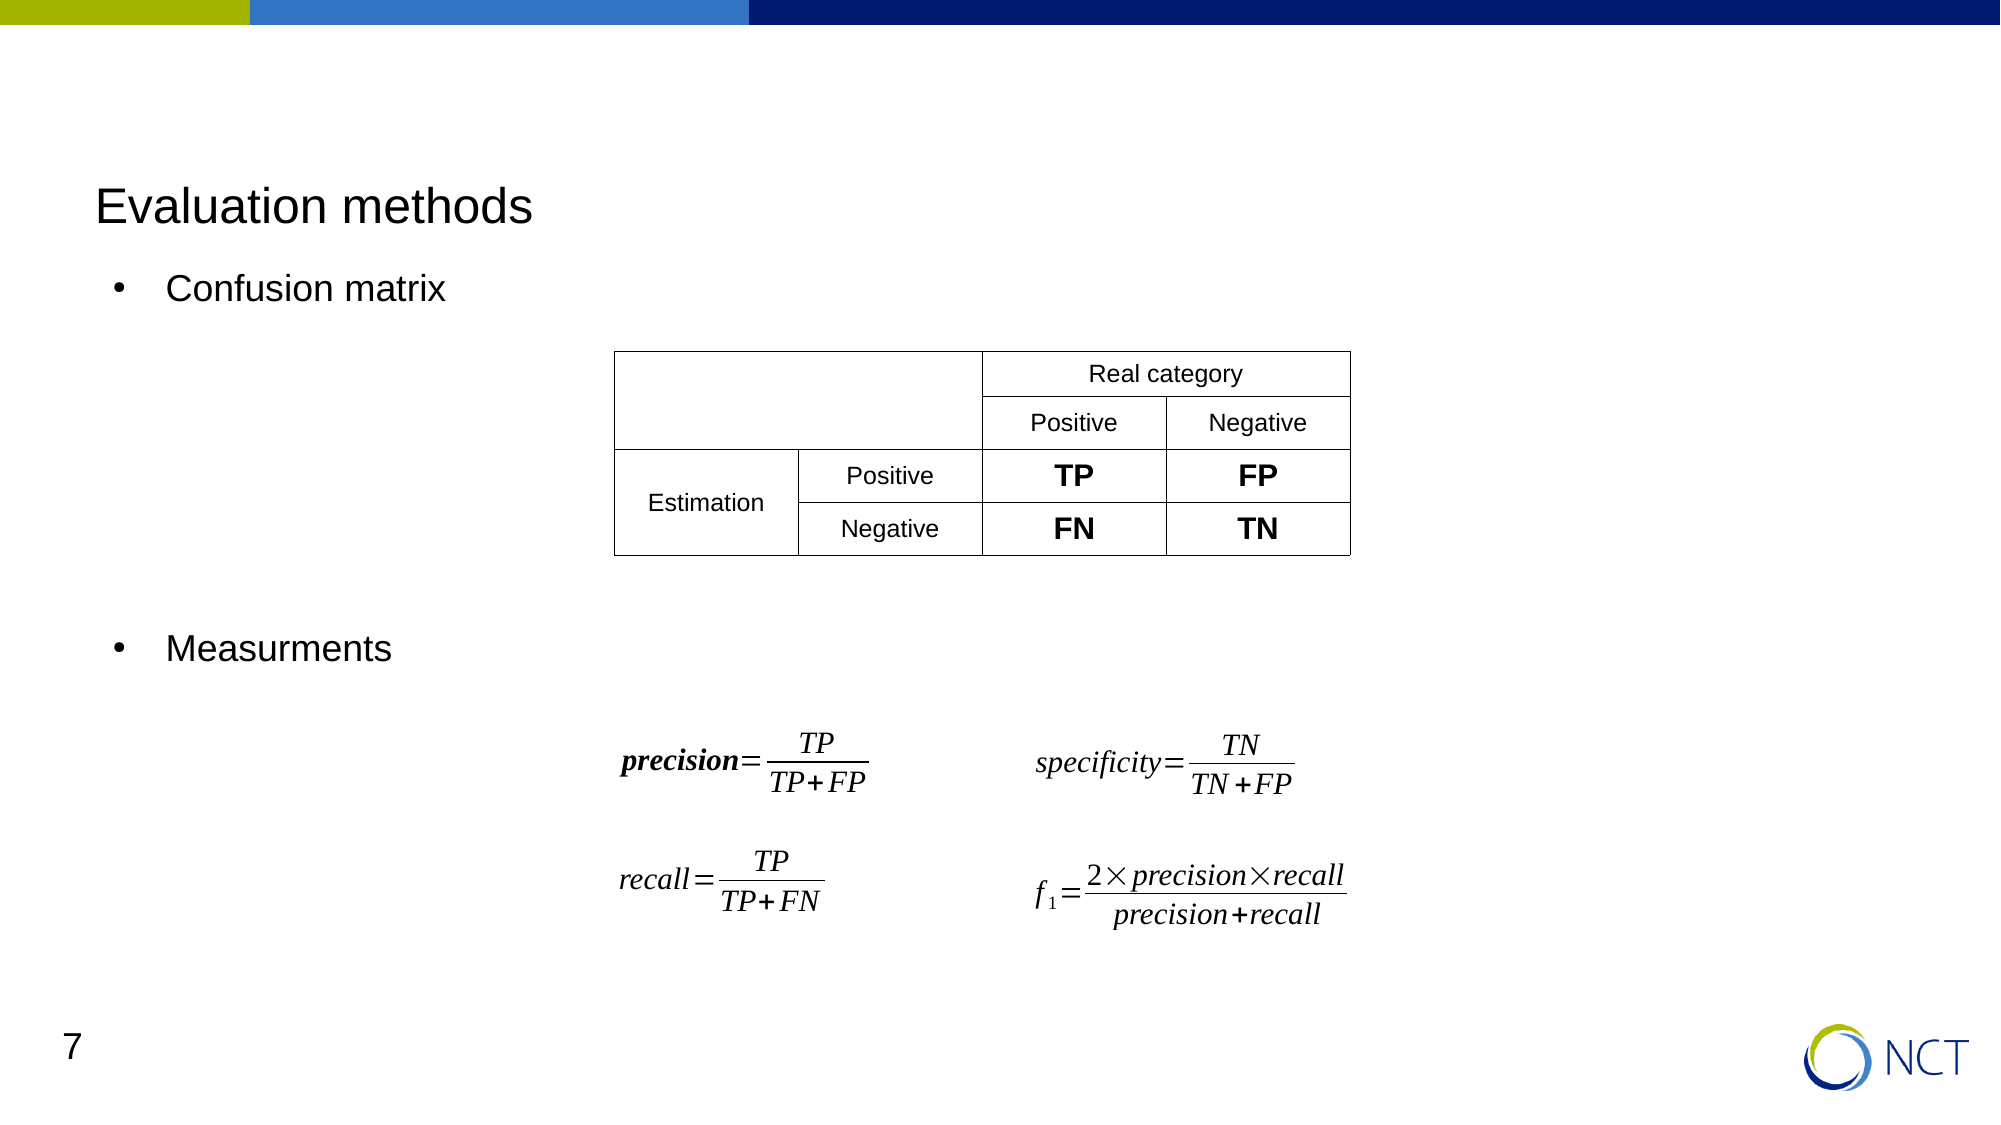

# Evaluation methods
Confusion matrix
| | | Real category | |
| --- | --- | --- | --- |
| | | Positive | Negative |
| Estimation | Positive | TP | FP |
| | Negative | FN | TN |
Measurments